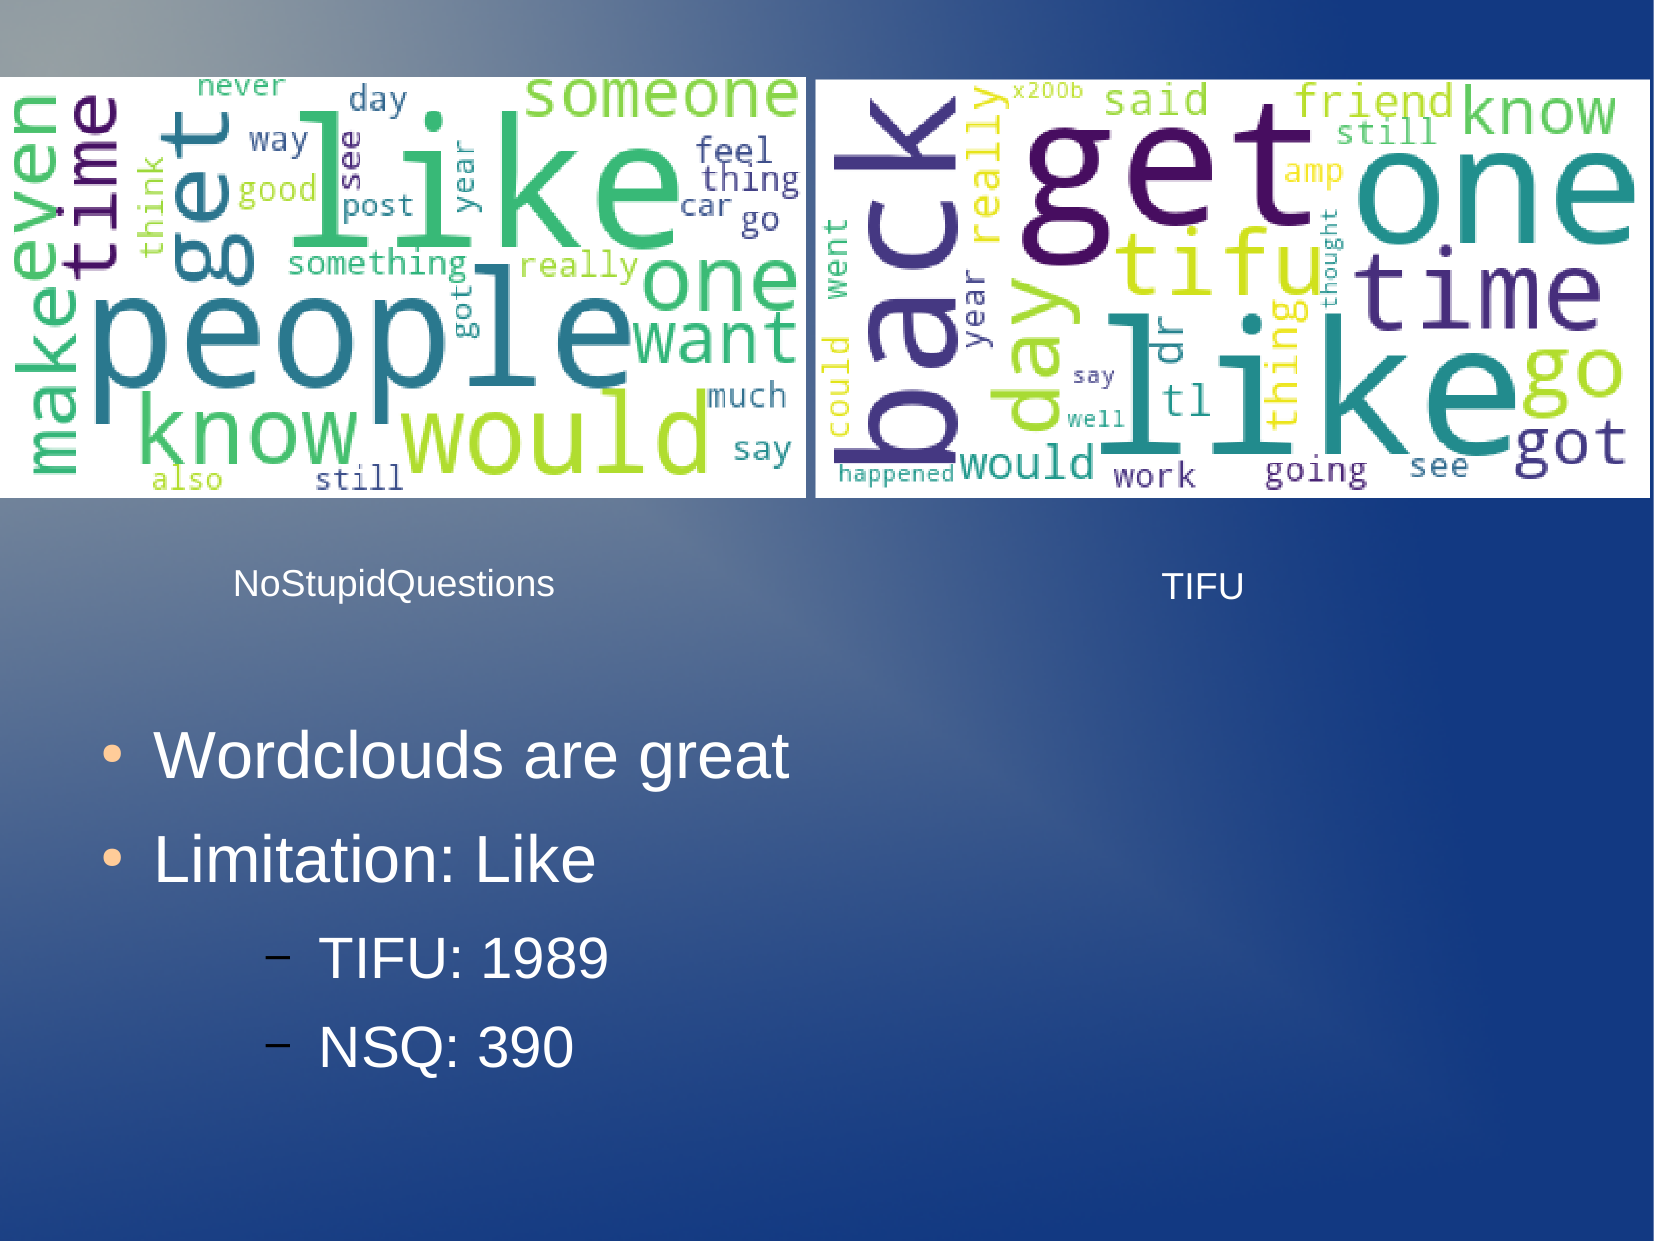

NoStupidQuestions
TIFU
# Wordclouds are great
Limitation: Like
TIFU: 1989
NSQ: 390